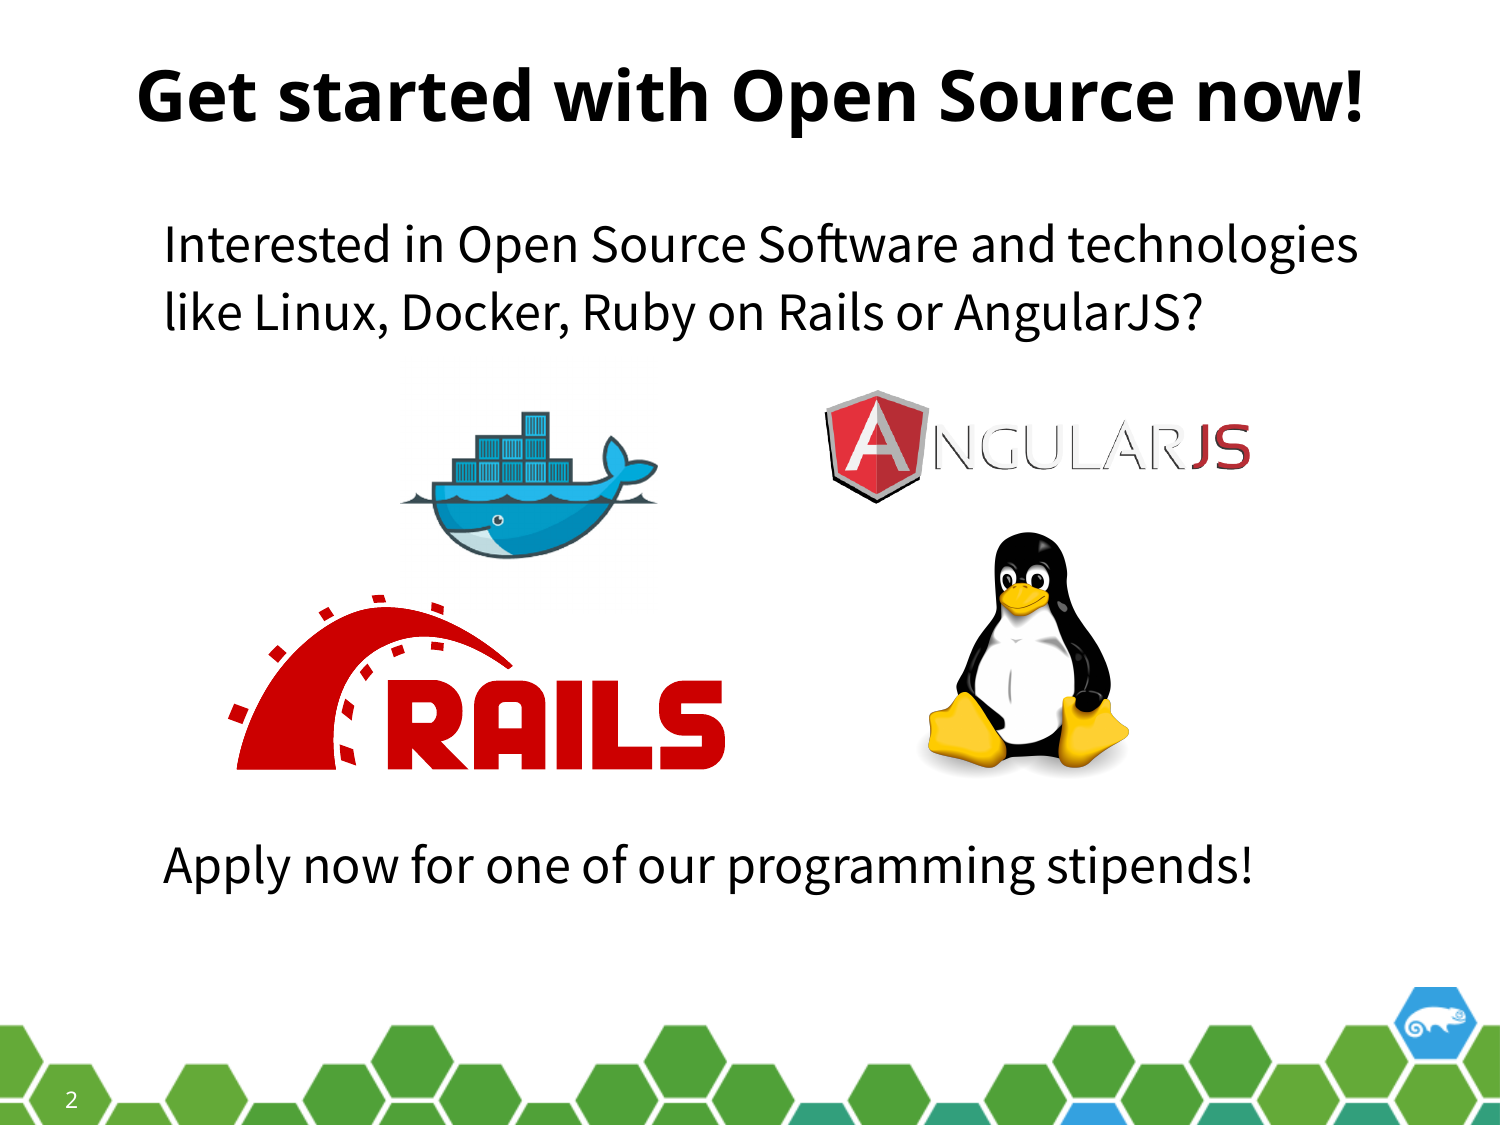

# Get started with Open Source now!
Interested in Open Source Software and technologies like Linux, Docker, Ruby on Rails or AngularJS?
Apply now for one of our programming stipends!